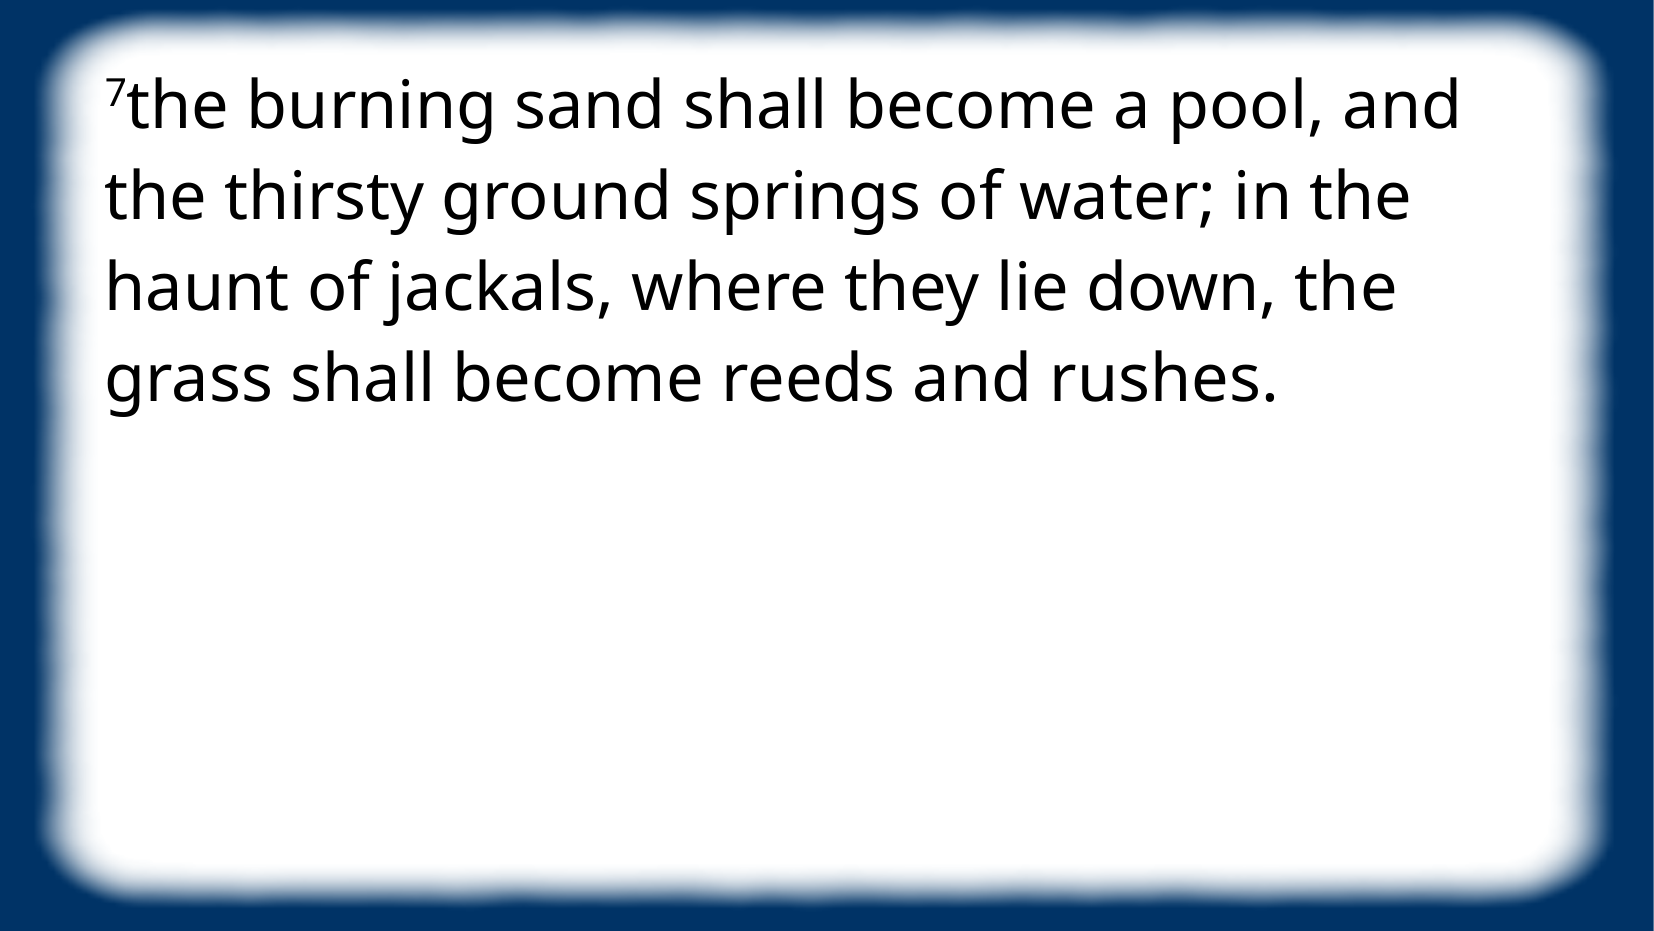

7the burning sand shall become a pool, and the thirsty ground springs of water; in the haunt of jackals, where they lie down, the grass shall become reeds and rushes.